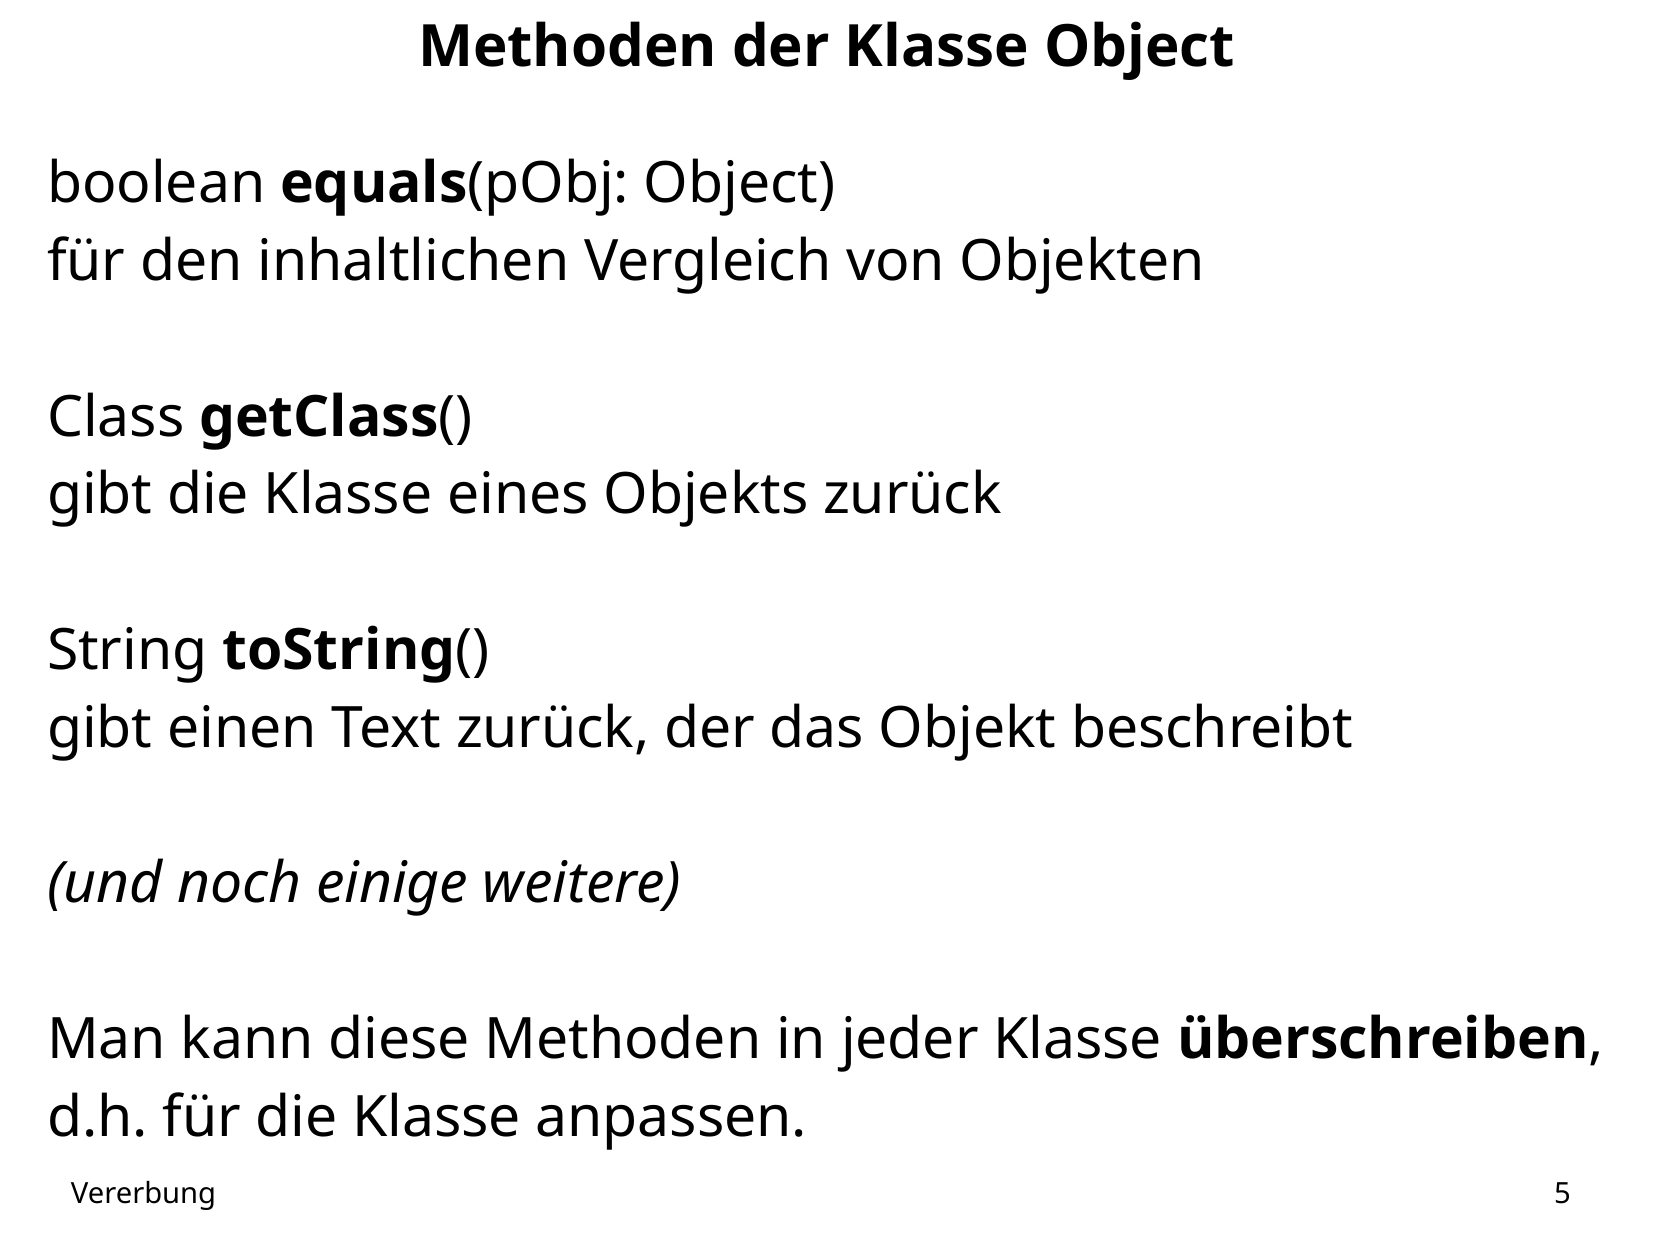

# Methoden der Klasse Object
boolean equals(pObj: Object)
für den inhaltlichen Vergleich von Objekten
Class getClass()
gibt die Klasse eines Objekts zurück
String toString()
gibt einen Text zurück, der das Objekt beschreibt
(und noch einige weitere)
Man kann diese Methoden in jeder Klasse überschreiben, d.h. für die Klasse anpassen.
Vererbung
5